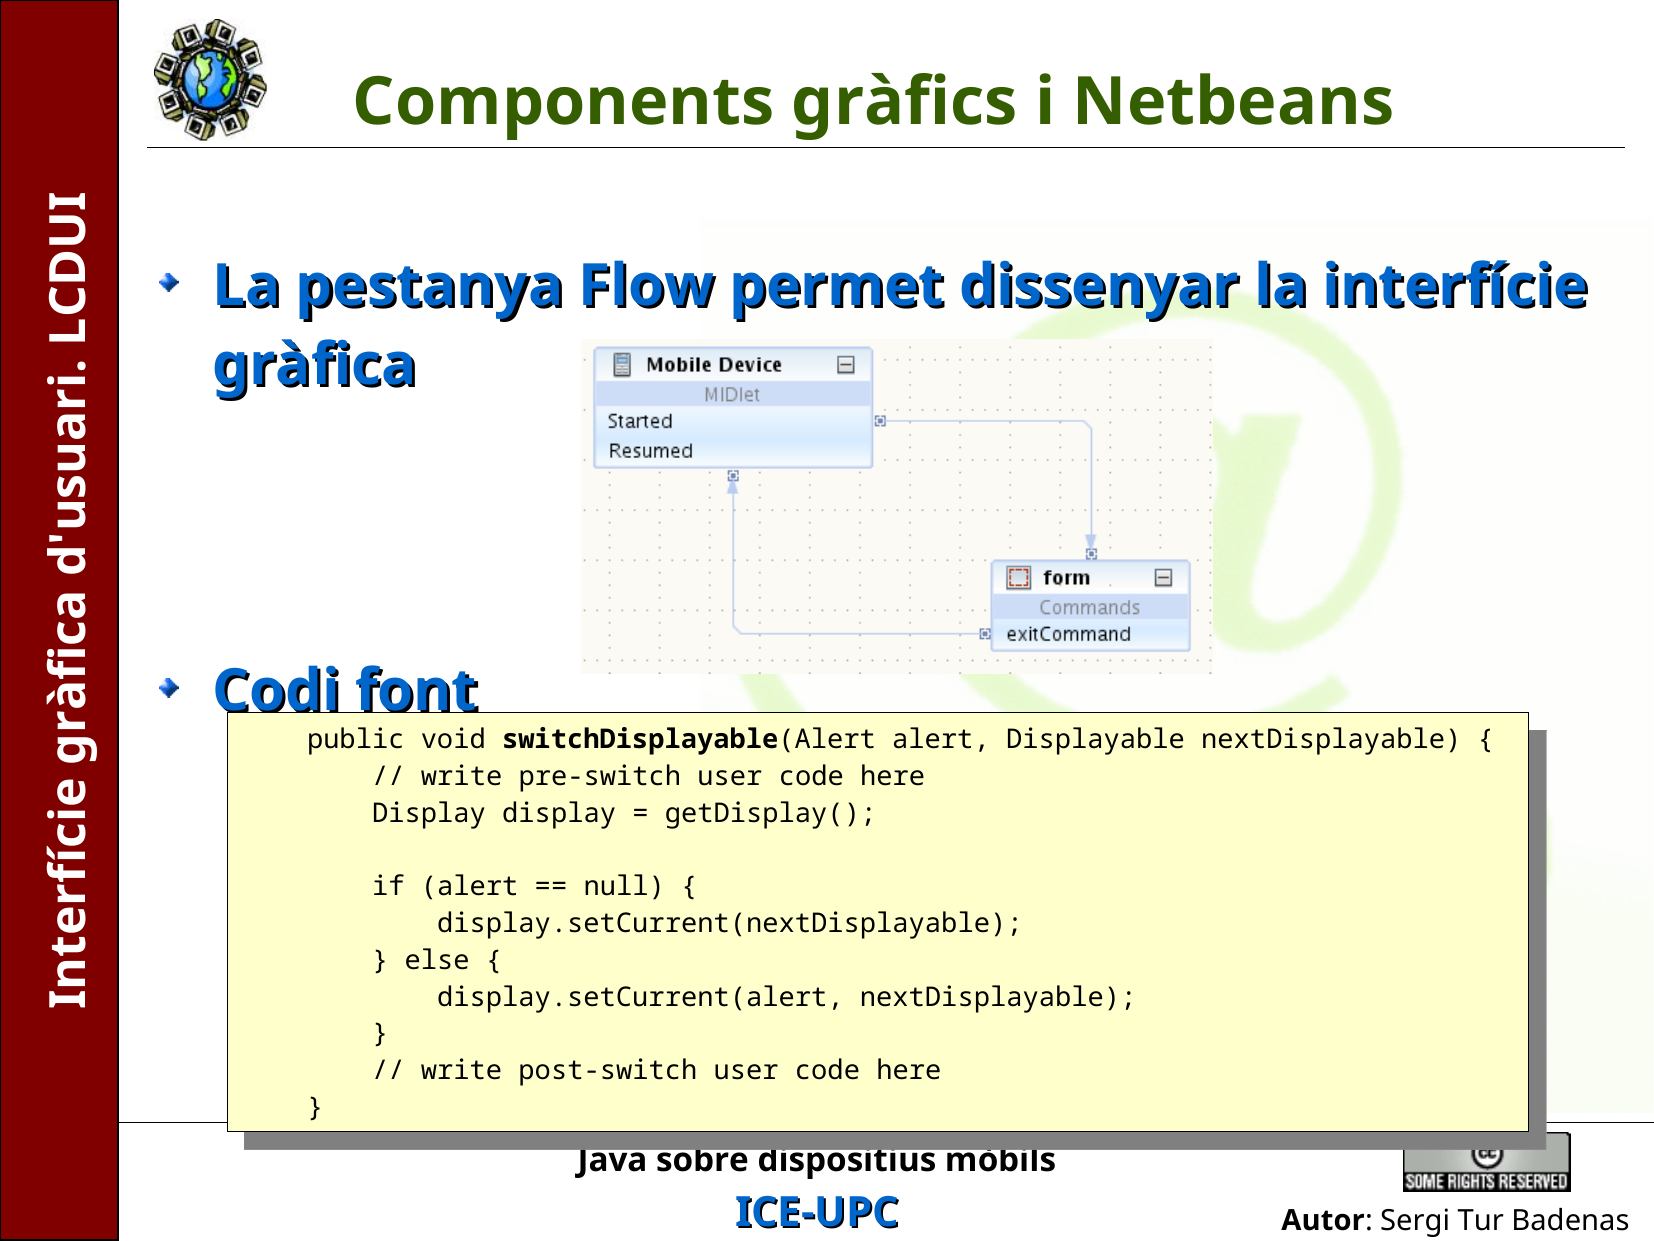

# Components gràfics i Netbeans
La pestanya Flow permet dissenyar la interfície gràfica
Codi font
 public void switchDisplayable(Alert alert, Displayable nextDisplayable) { // write pre-switch user code here
 Display display = getDisplay();
 if (alert == null) {
 display.setCurrent(nextDisplayable);
 } else {
 display.setCurrent(alert, nextDisplayable);
 }
 // write post-switch user code here
 }